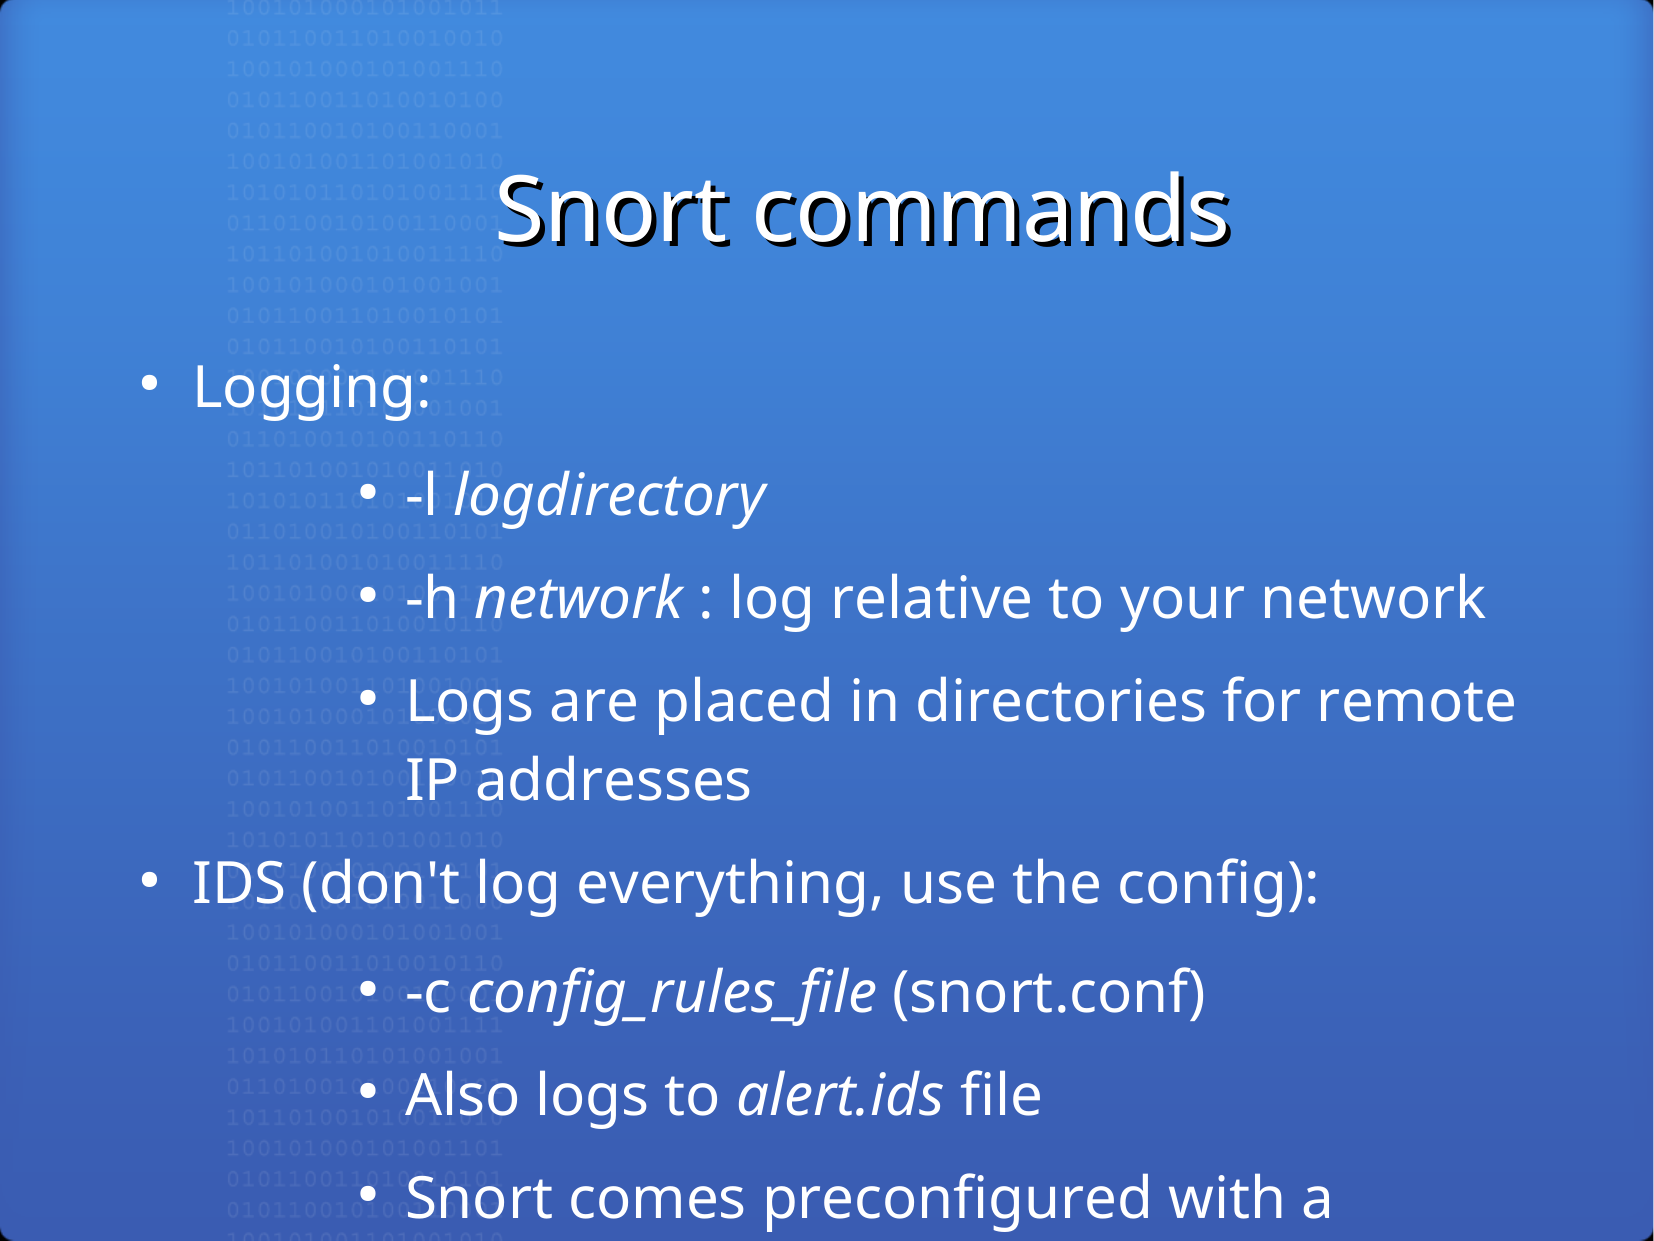

# Snort commands
Logging:
-l logdirectory
-h network : log relative to your network
Logs are placed in directories for remote IP addresses
IDS (don't log everything, use the config):
-c config_rules_file (snort.conf)
Also logs to alert.ids file
Snort comes preconfigured with a snort.conf